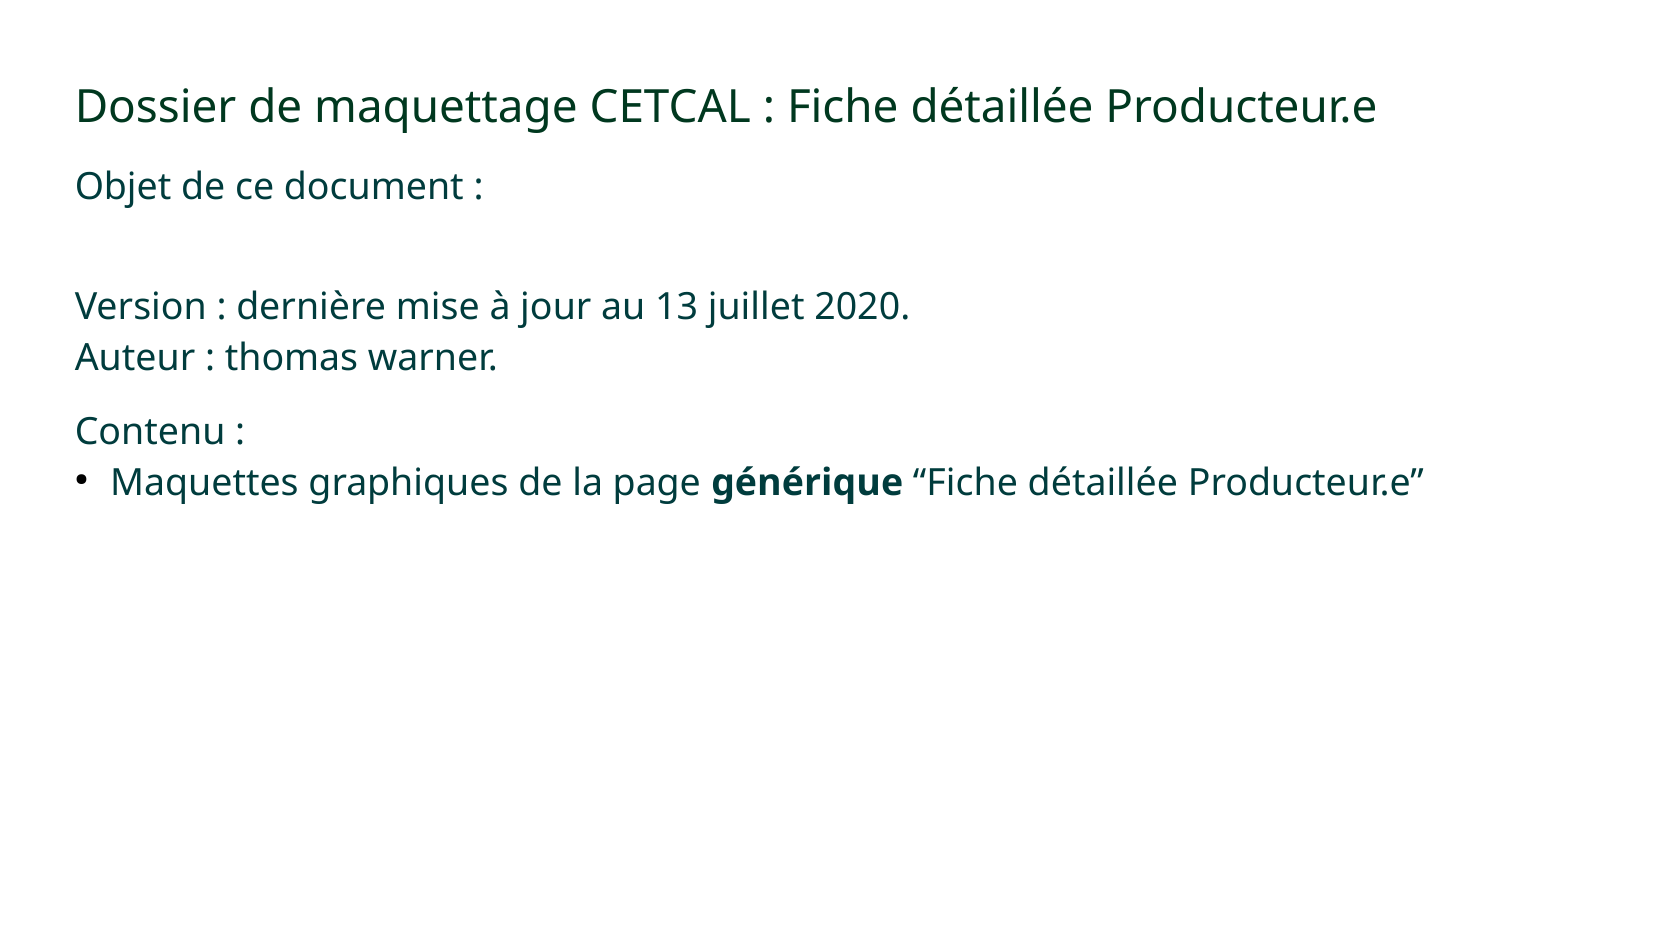

Dossier de maquettage CETCAL : Fiche détaillée Producteur.e
Objet de ce document :
Version : dernière mise à jour au 13 juillet 2020.
Auteur : thomas warner.
Contenu :
Maquettes graphiques de la page générique “Fiche détaillée Producteur.e”